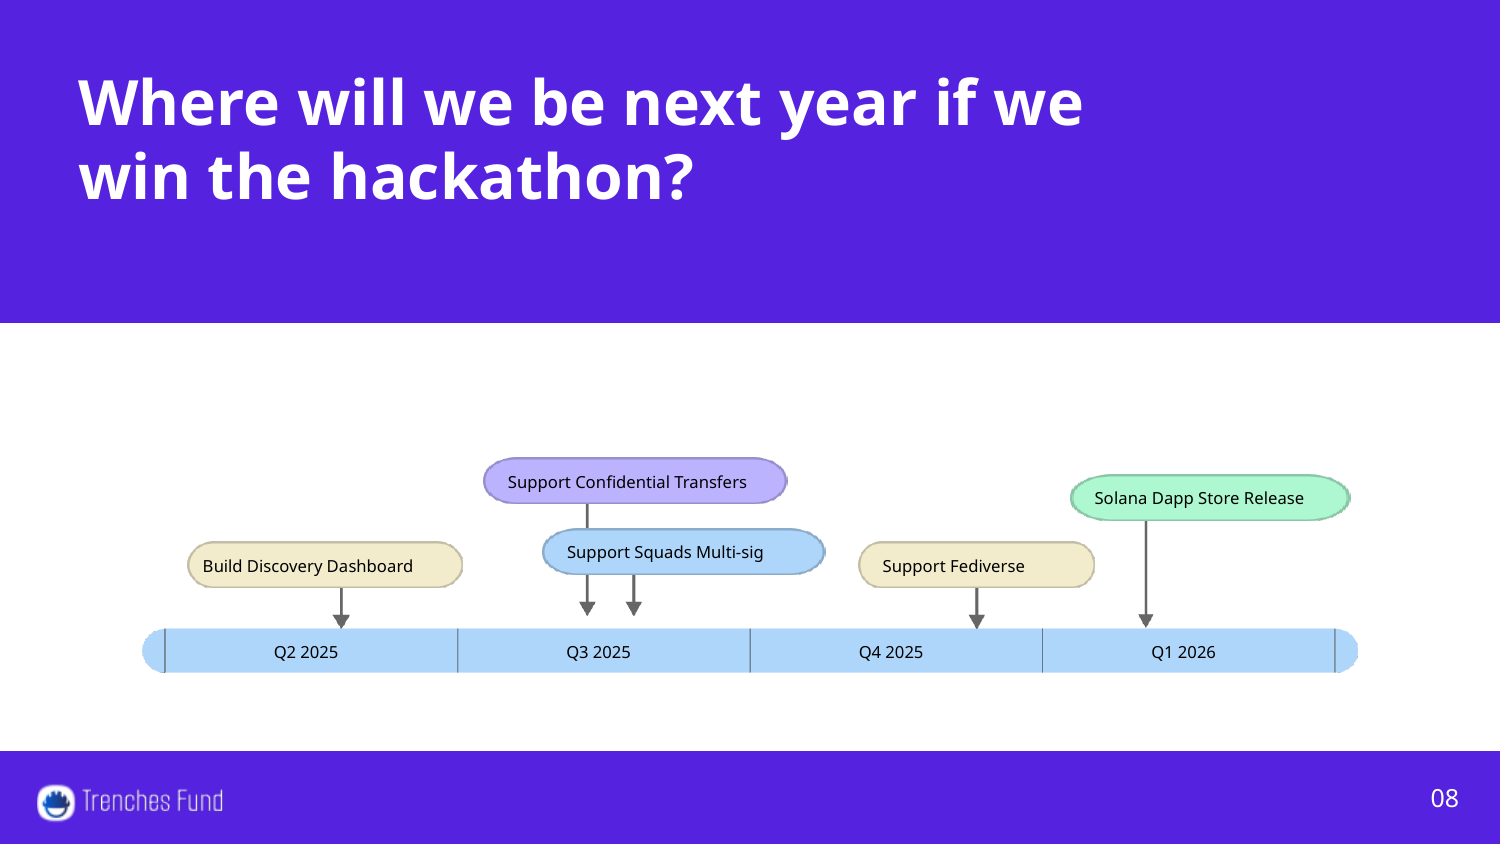

Where will we be next year if we win the hackathon?
Support Confidential Transfers
Solana Dapp Store Release
Support Squads Multi-sig
Build Discovery Dashboard
Support Fediverse
Q2 2025
Q3 2025
Q4 2025
Q1 2026
08